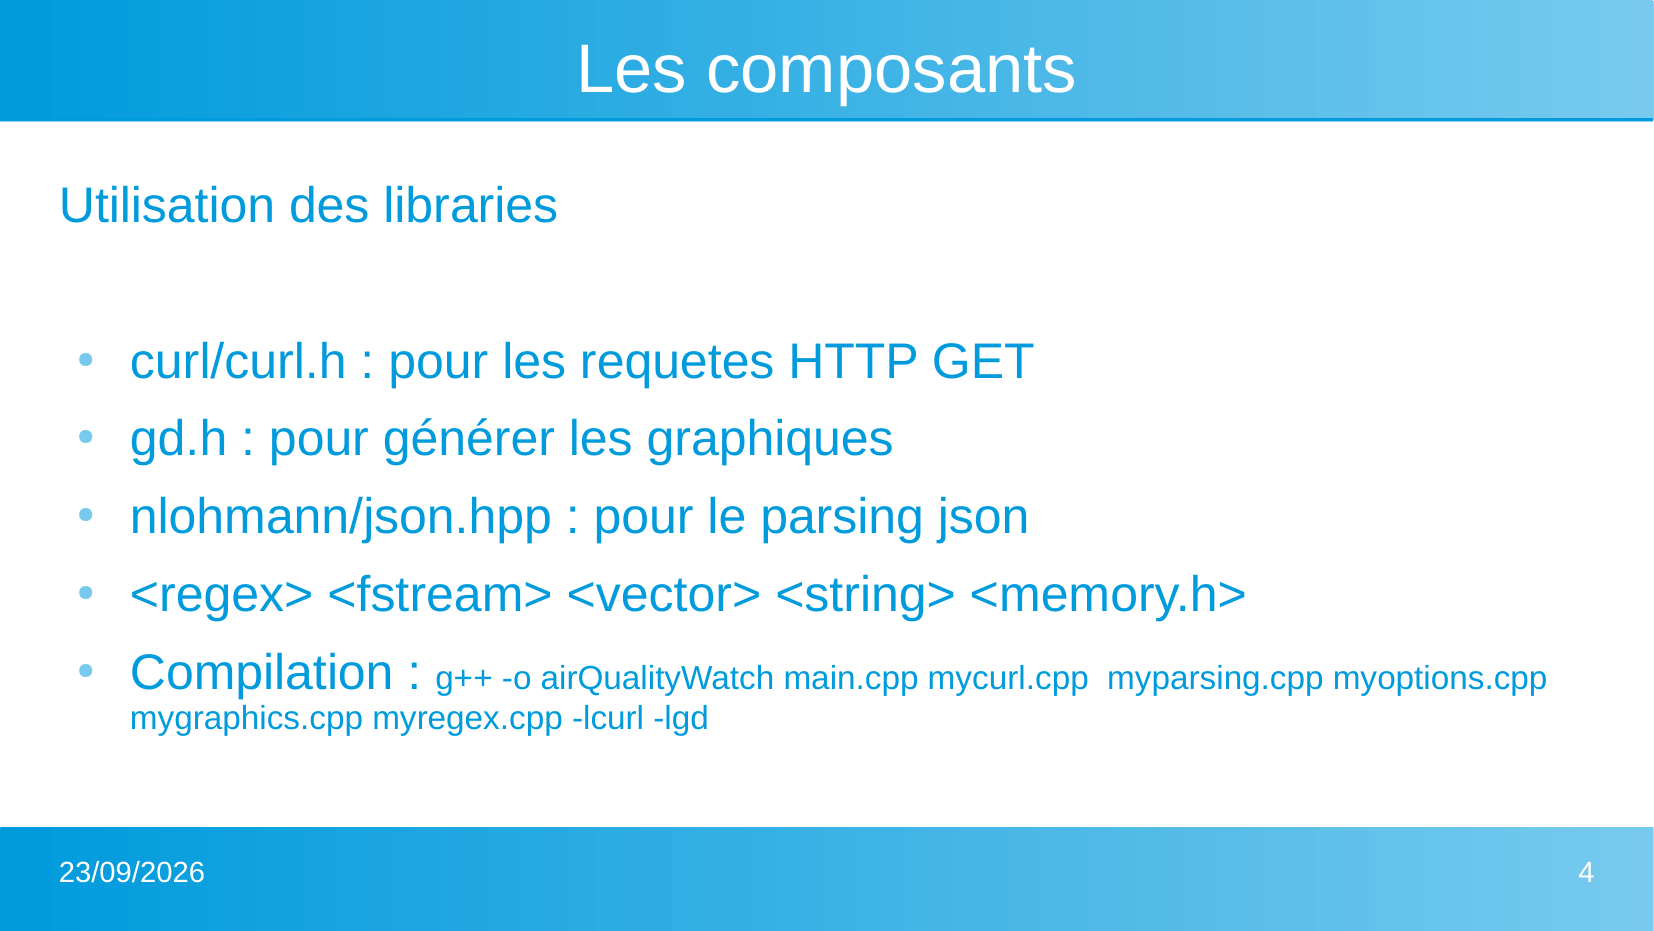

# Les composants
Utilisation des libraries
curl/curl.h : pour les requetes HTTP GET
gd.h : pour générer les graphiques
nlohmann/json.hpp : pour le parsing json
<regex> <fstream> <vector> <string> <memory.h>
Compilation : g++ -o airQualityWatch main.cpp mycurl.cpp myparsing.cpp myoptions.cpp mygraphics.cpp myregex.cpp -lcurl -lgd
4